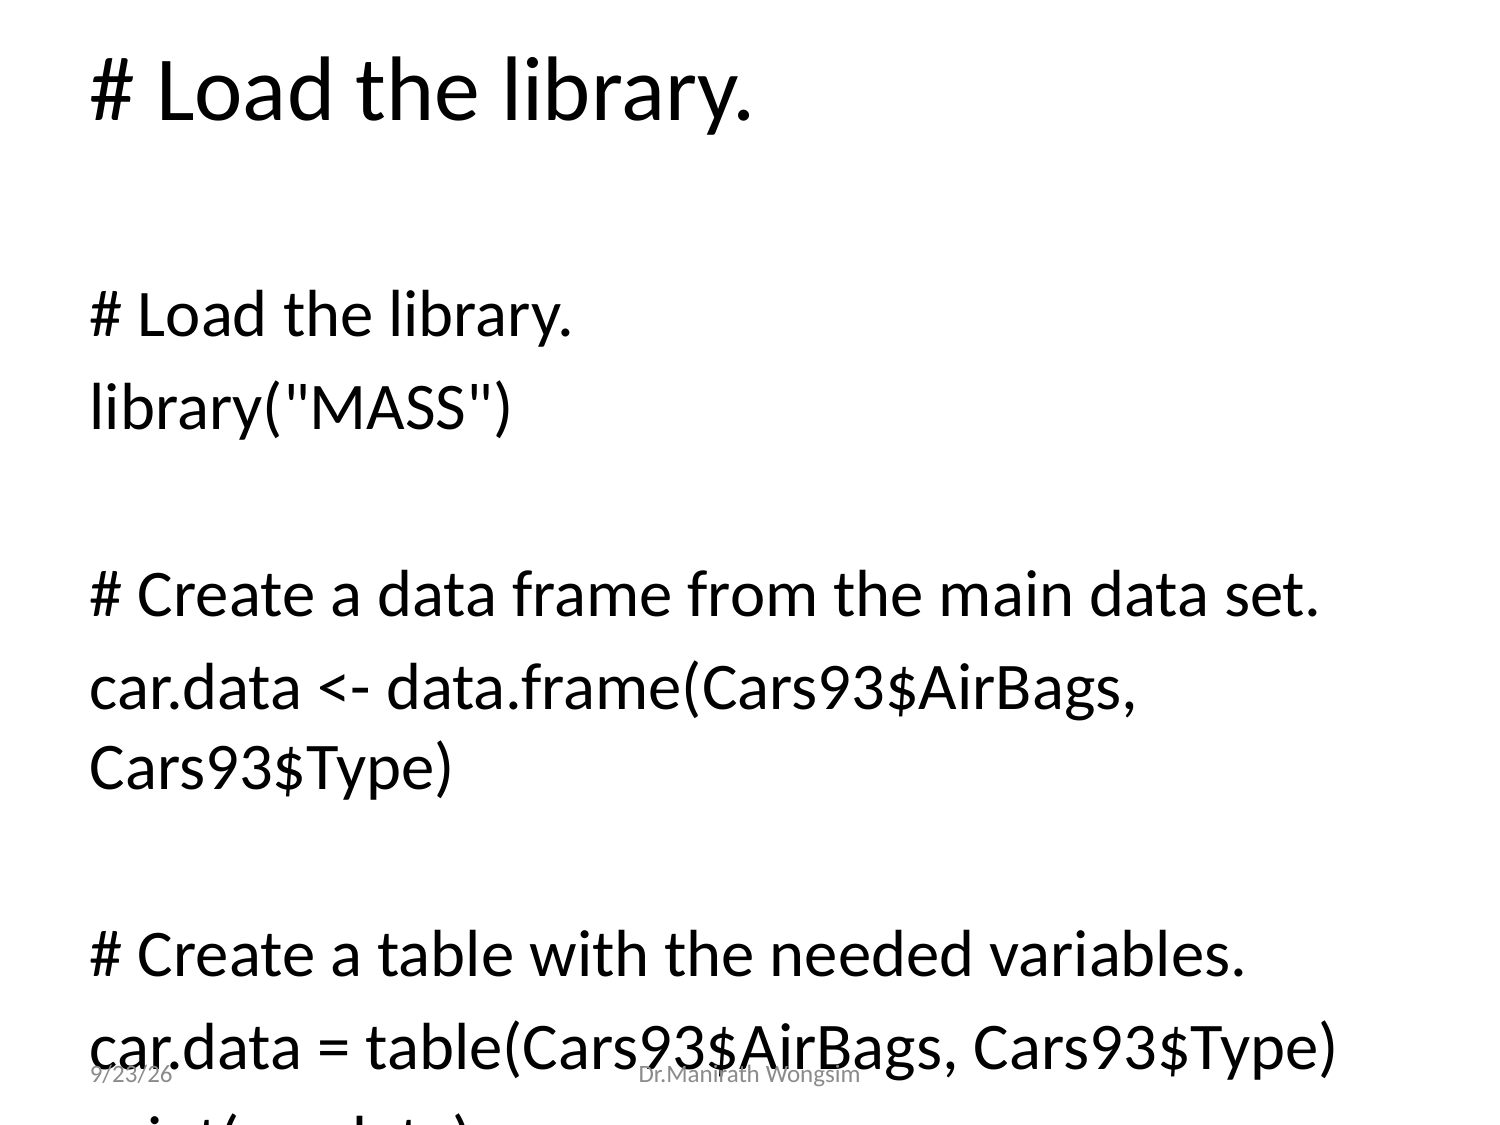

# Load the library.
# Load the library.
library("MASS")
# Create a data frame from the main data set.
car.data <- data.frame(Cars93$AirBags, Cars93$Type)
# Create a table with the needed variables.
car.data = table(Cars93$AirBags, Cars93$Type)
print(car.data)
# Perform the Chi-Square test.
print(chisq.test(car.data))
Dr.Manirath Wongsim